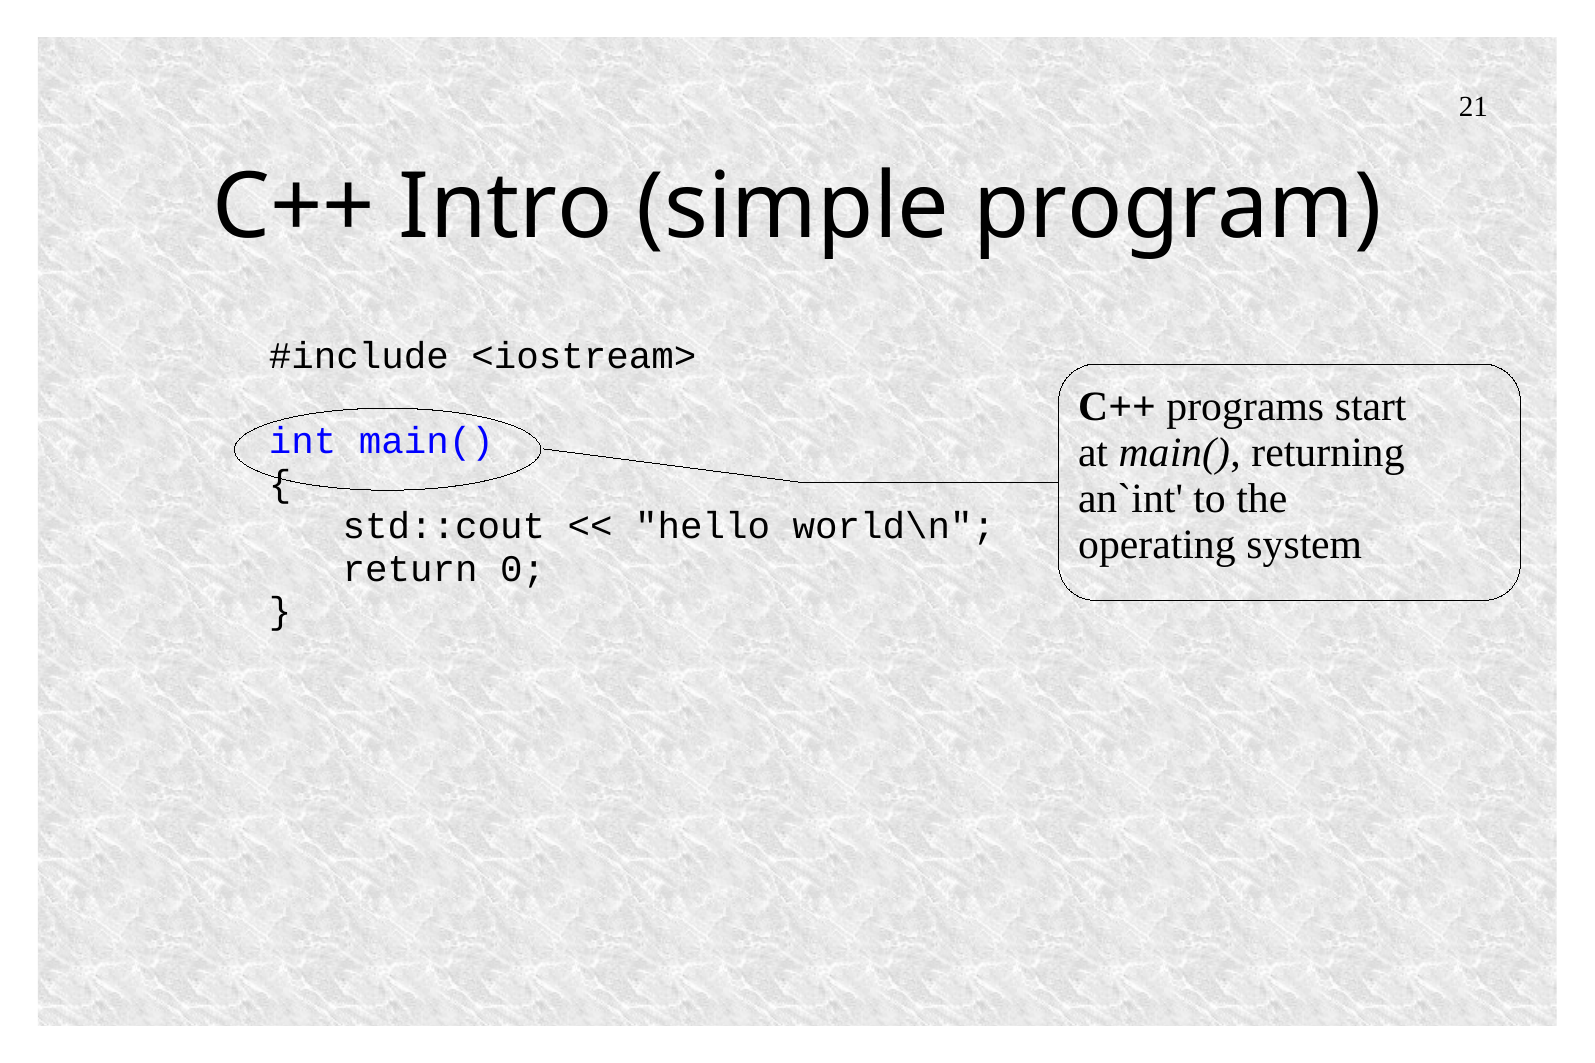

21
# C++ Intro (simple program)
#include <iostream>
int main()
{
	std::cout << "hello world\n";
	return 0;
}
C++ programs start
at main(), returning
an`int' to the
operating system